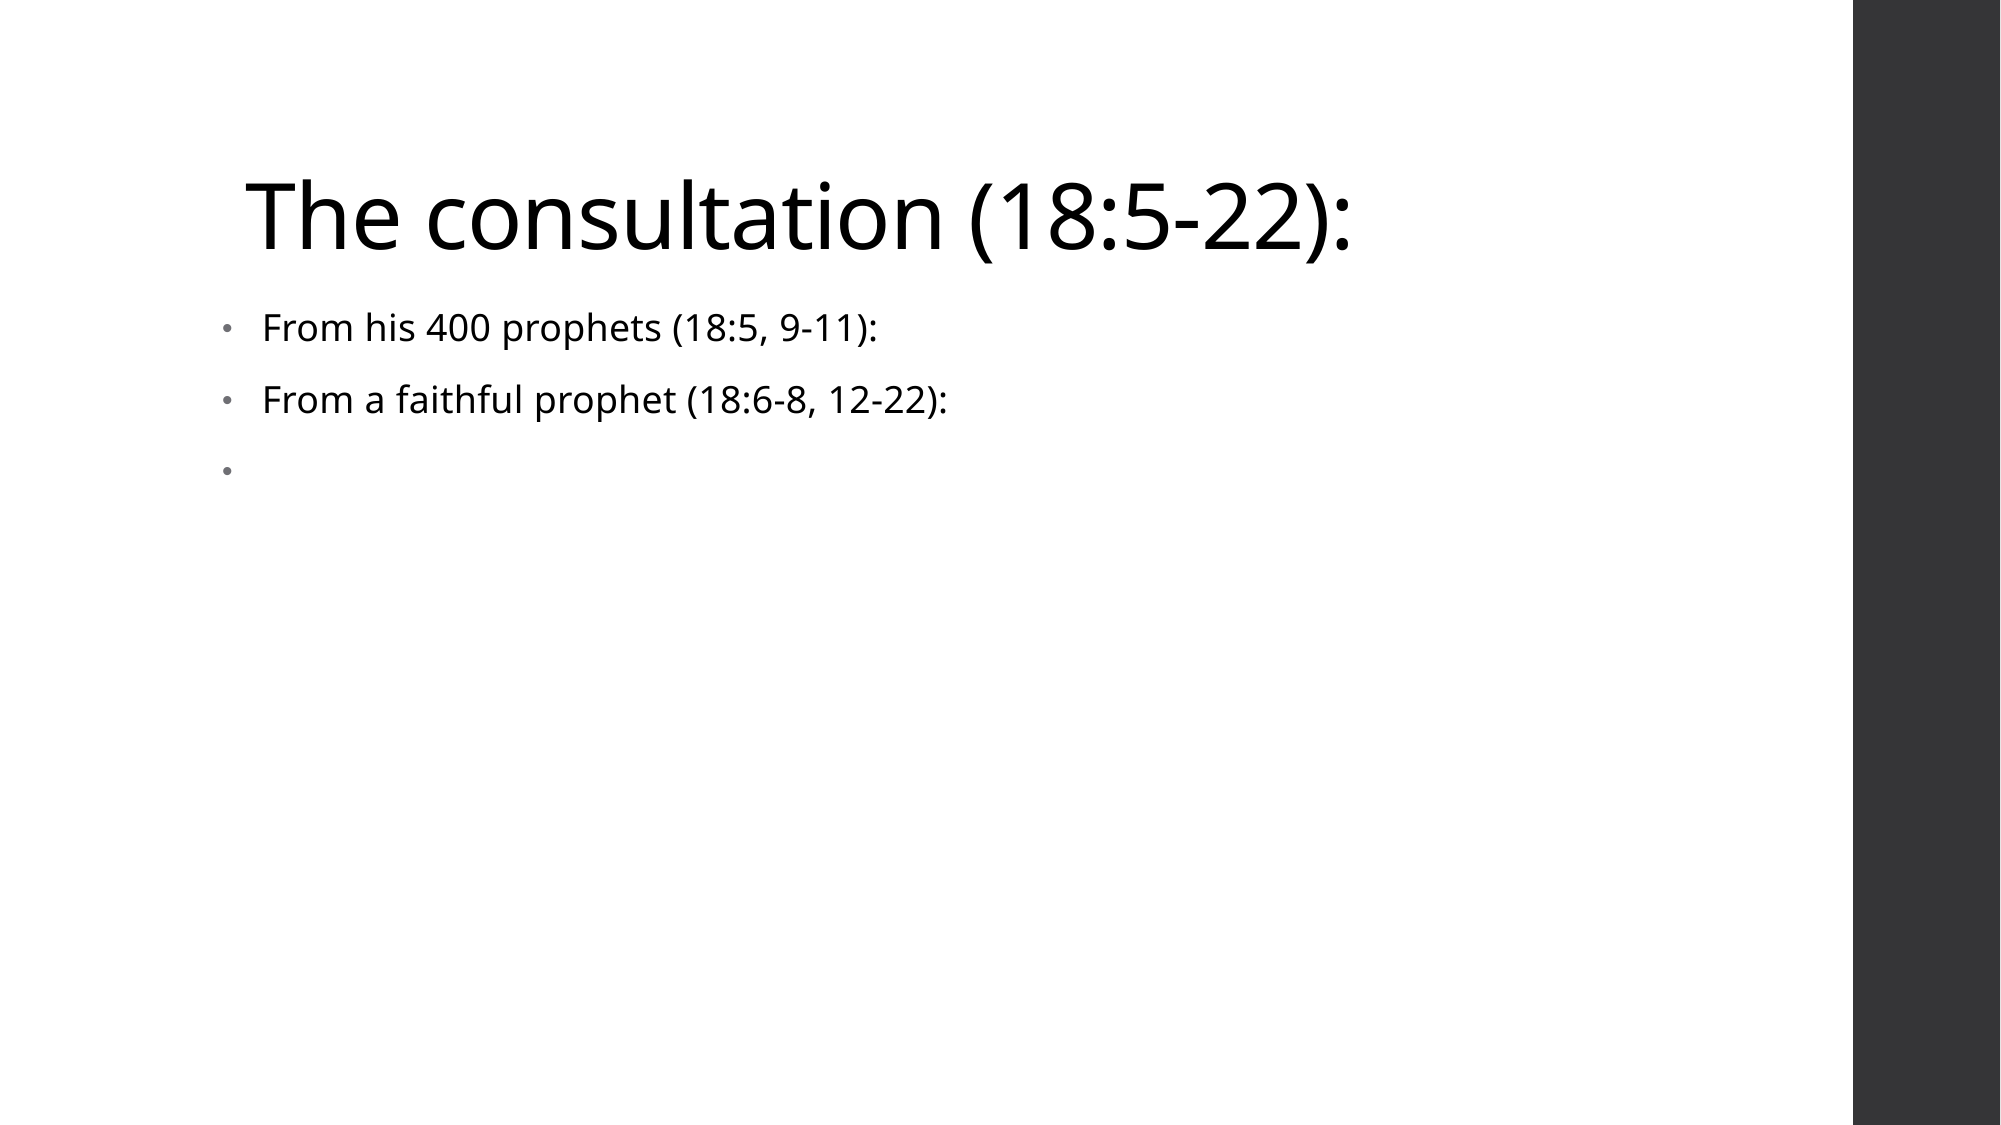

# The consultation (18:5-22):
 From his 400 prophets (18:5, 9-11):
 From a faithful prophet (18:6-8, 12-22):